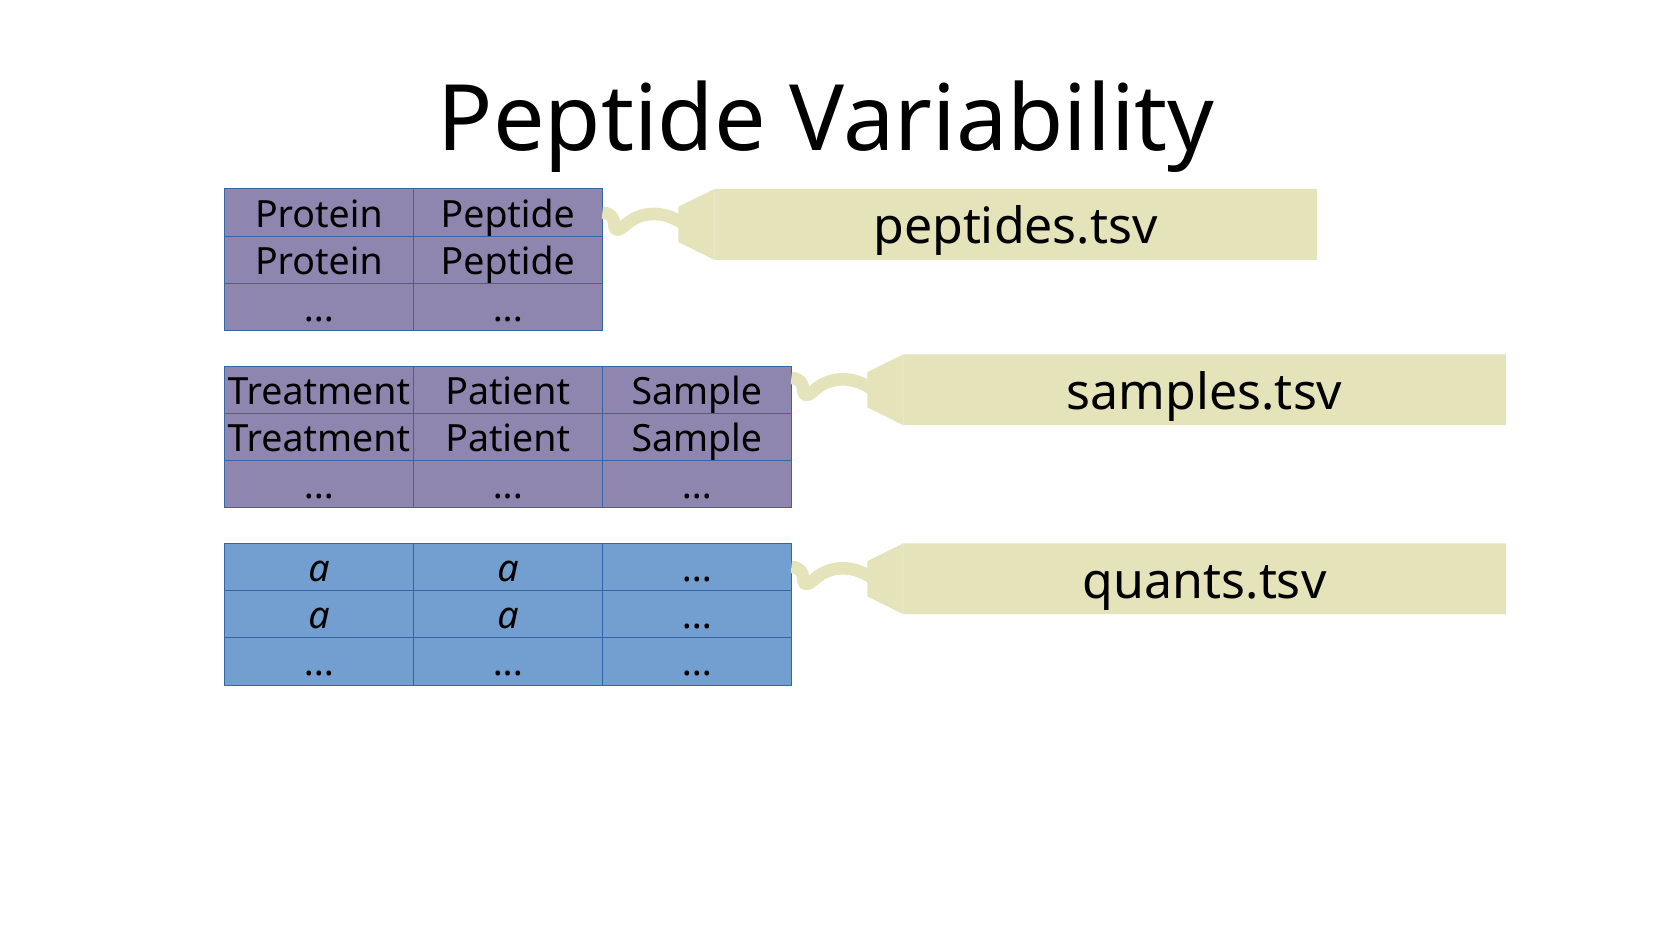

# Peptide Variability
Protein
Protein
Peptide
Peptide
peptides.tsv
Protein
Peptide
...
...
samples.tsv
Treatment
Patient
Sample
Treatment
Patient
Sample
...
...
...
a
a
...
quants.tsv
a
a
...
...
...
...